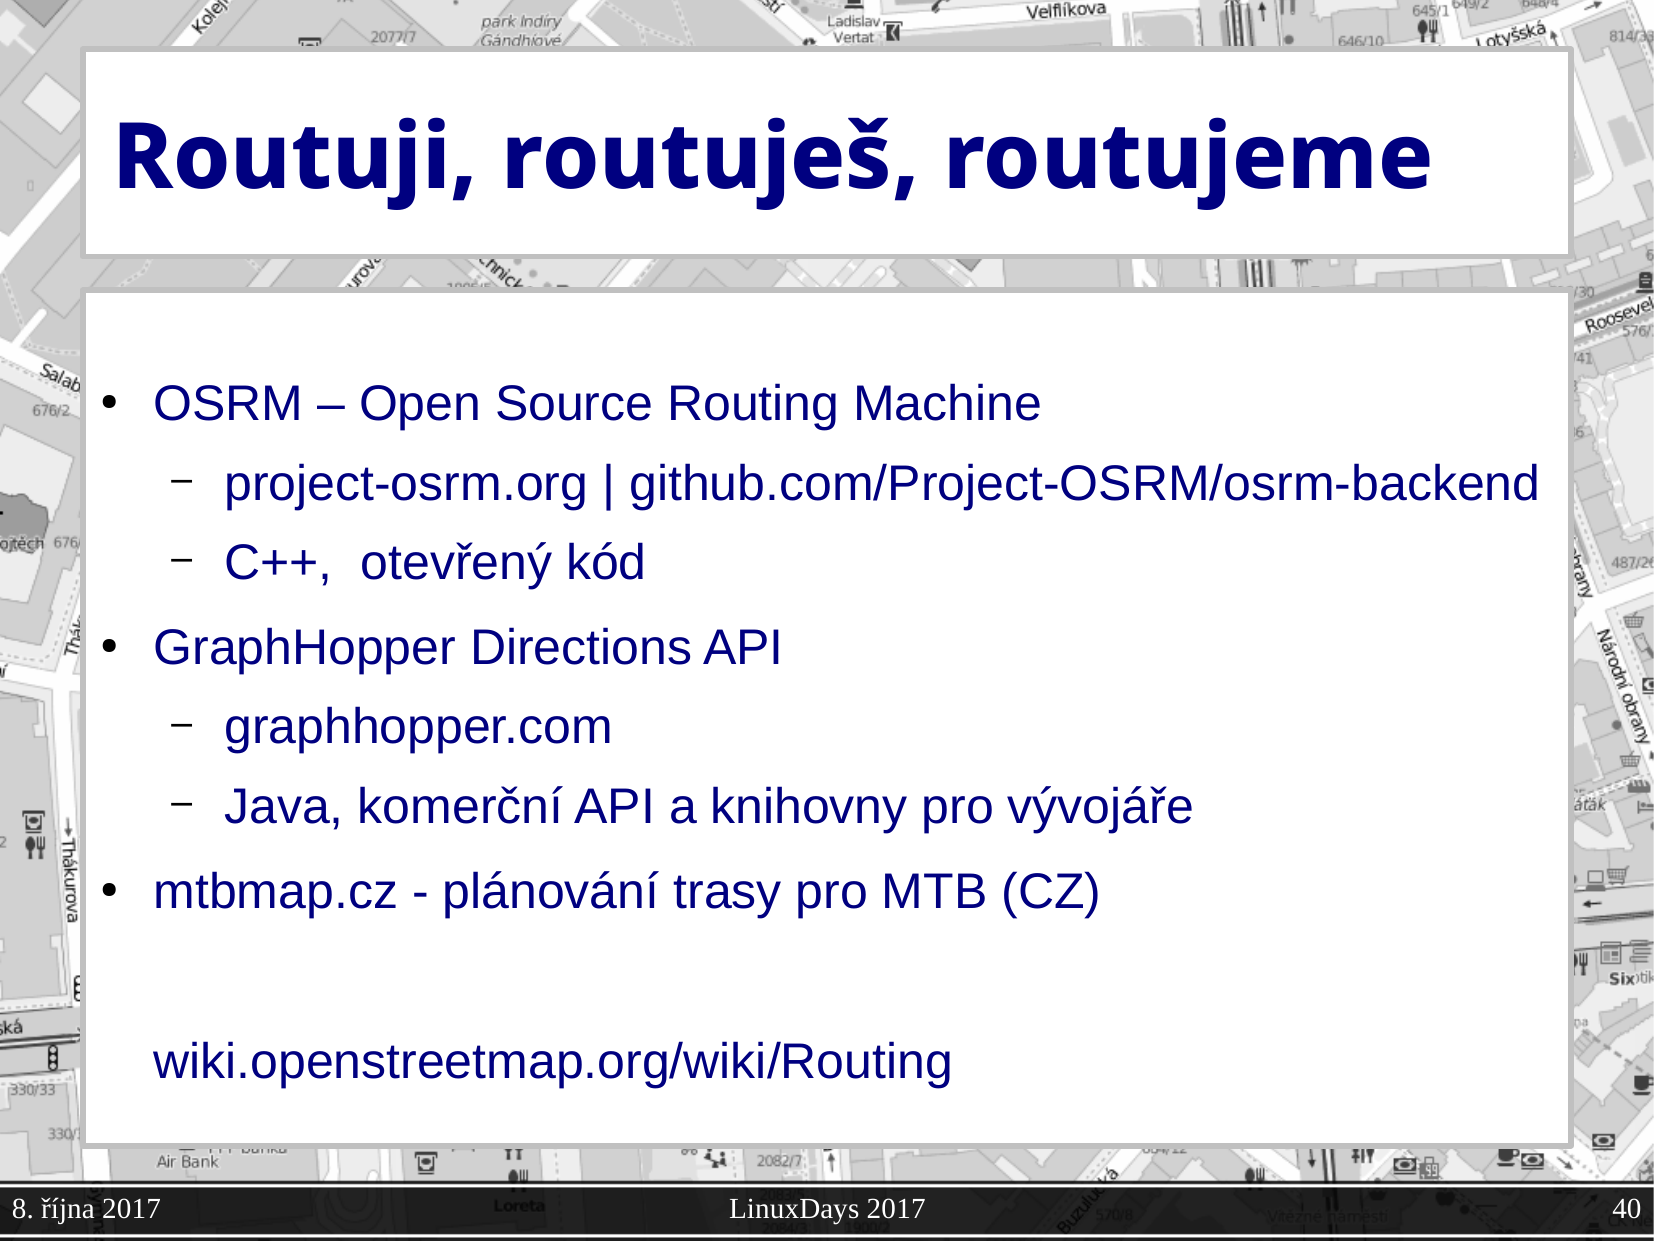

# Routuji, routuješ, routujeme
OSRM – Open Source Routing Machine
project-osrm.org | github.com/Project-OSRM/osrm-backend
C++, otevřený kód
GraphHopper Directions API
graphhopper.com
Java, komerční API a knihovny pro vývojáře
mtbmap.cz - plánování trasy pro MTB (CZ)
wiki.openstreetmap.org/wiki/Routing
18. listopadu 2015
Marián Kyral - GISday 2015, Praha
40